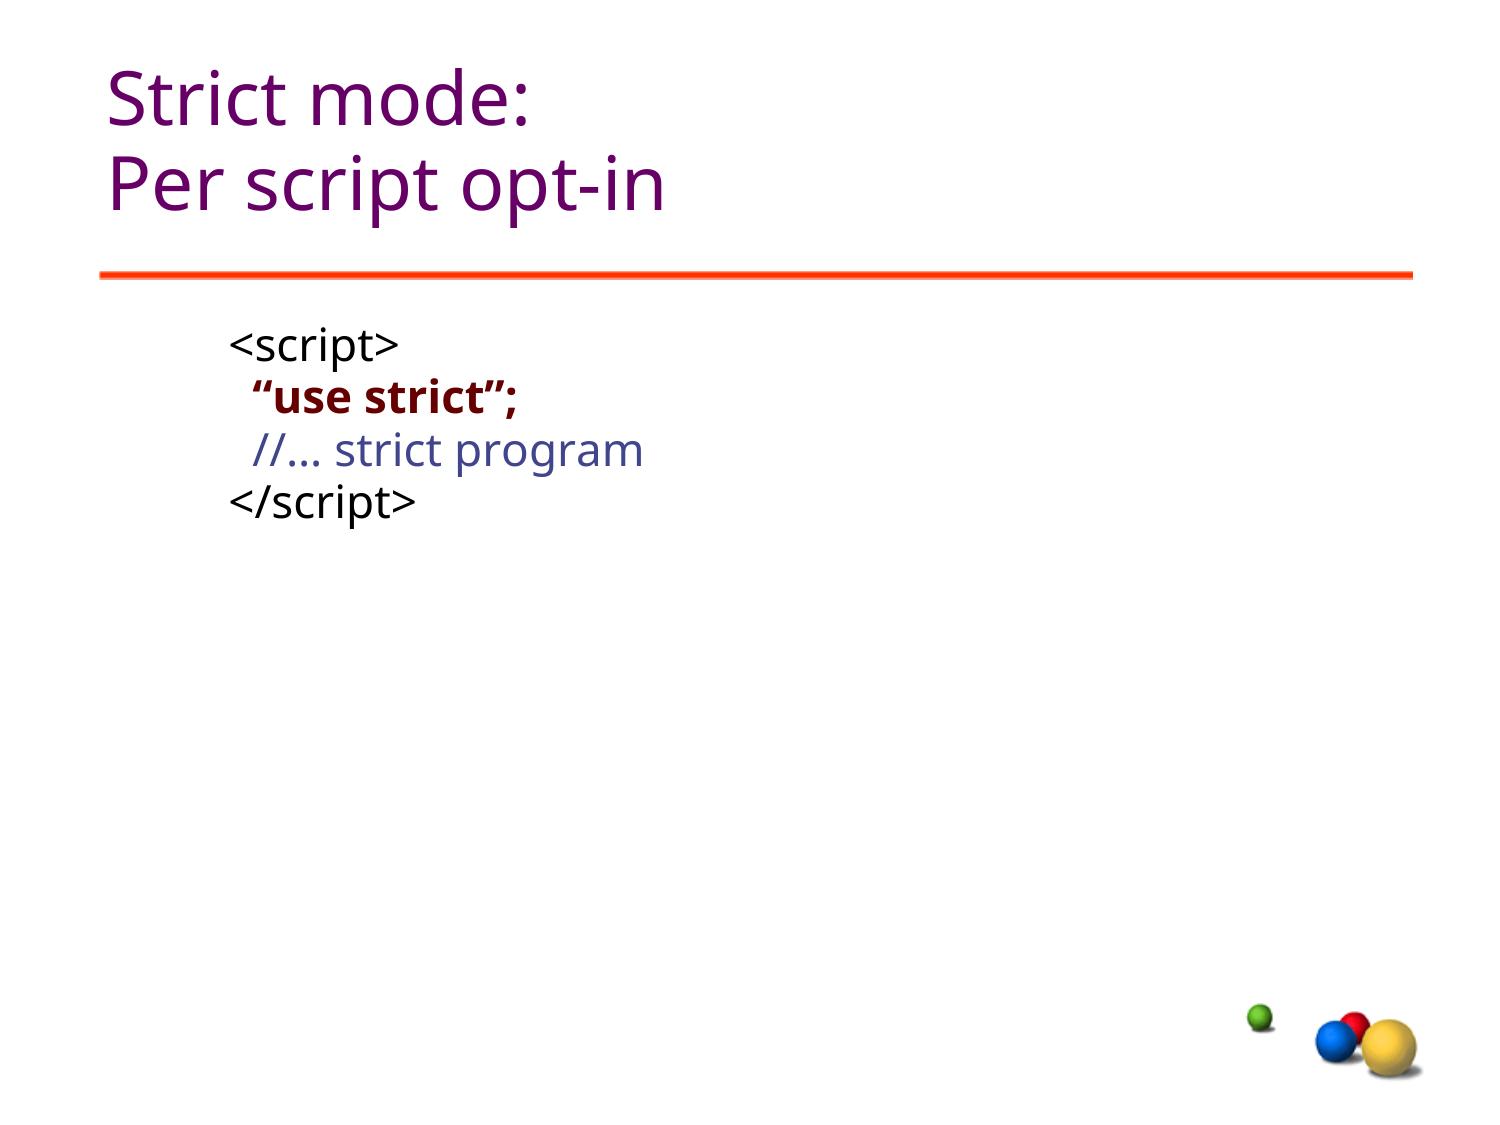

# Strict mode: Per script opt-in
<script>
 “use strict”;
 //… strict program
</script>